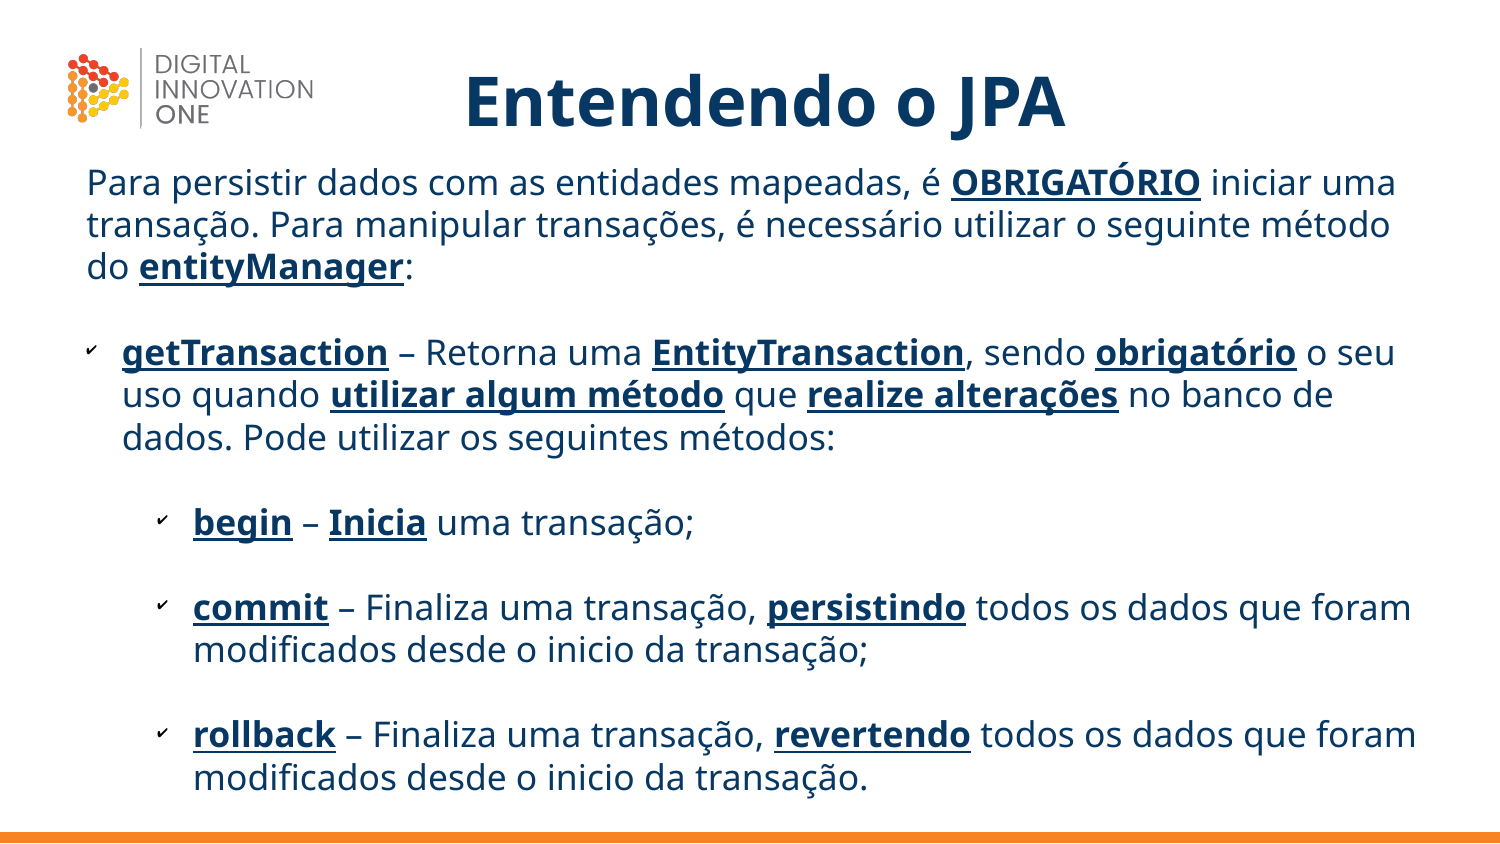

# Entendendo o JPA
Para persistir dados com as entidades mapeadas, é OBRIGATÓRIO iniciar uma transação. Para manipular transações, é necessário utilizar o seguinte método do entityManager:
getTransaction – Retorna uma EntityTransaction, sendo obrigatório o seu uso quando utilizar algum método que realize alterações no banco de dados. Pode utilizar os seguintes métodos:
begin – Inicia uma transação;
commit – Finaliza uma transação, persistindo todos os dados que foram modificados desde o inicio da transação;
rollback – Finaliza uma transação, revertendo todos os dados que foram modificados desde o inicio da transação.